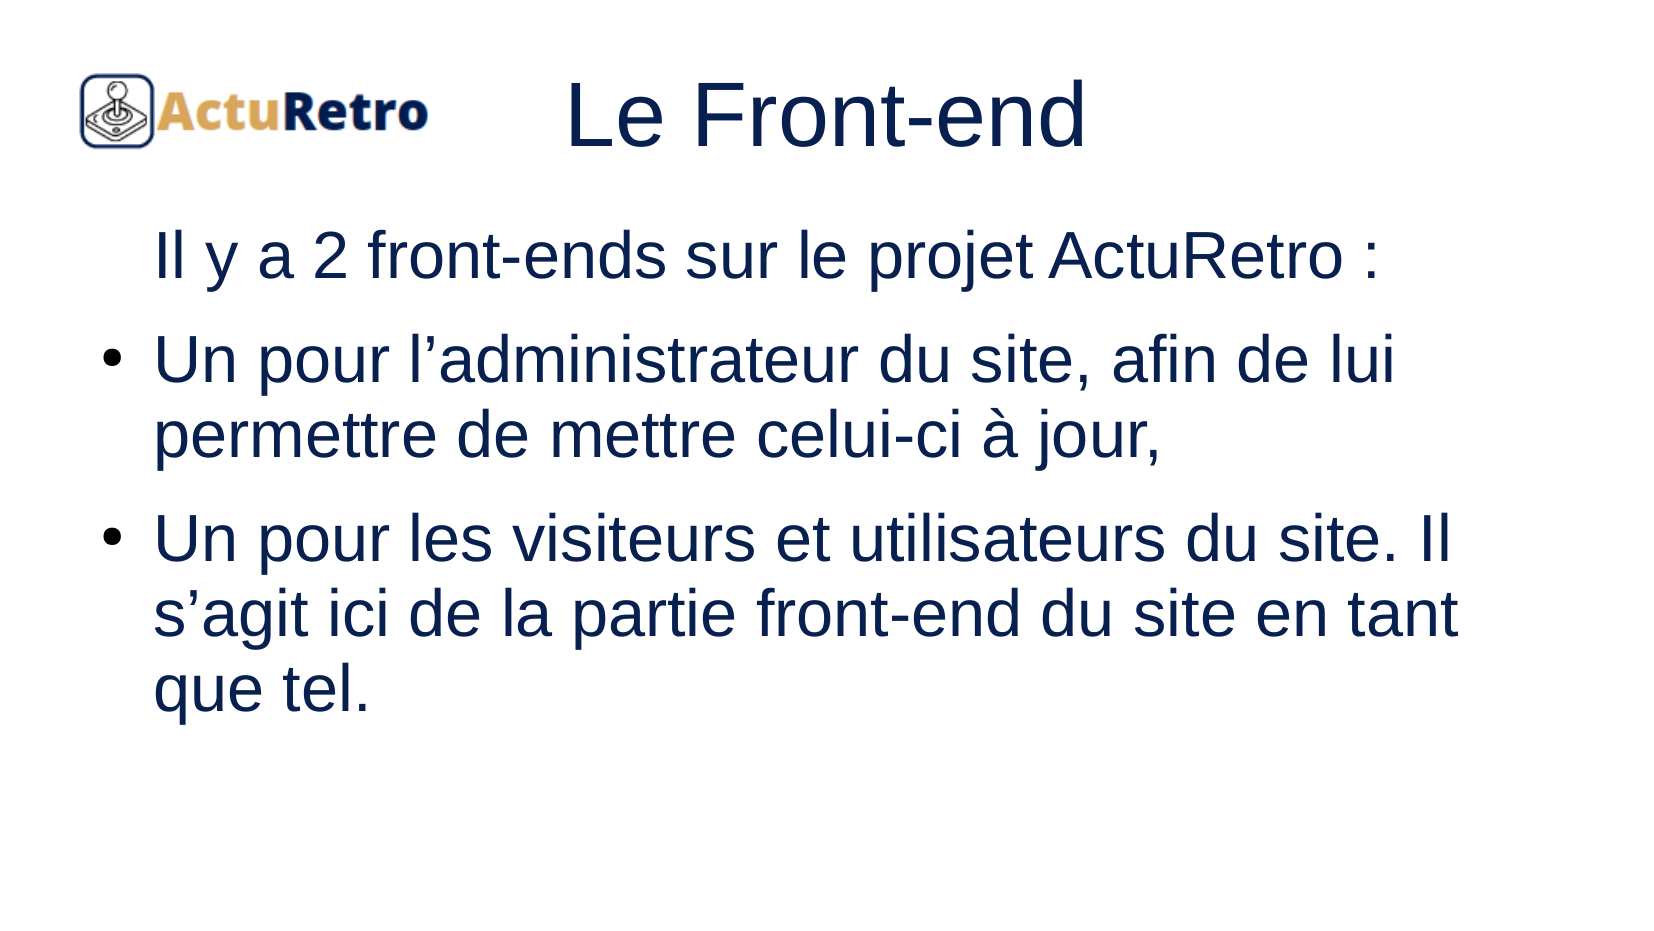

# Le Front-end
Il y a 2 front-ends sur le projet ActuRetro :
Un pour l’administrateur du site, afin de lui permettre de mettre celui-ci à jour,
Un pour les visiteurs et utilisateurs du site. Il s’agit ici de la partie front-end du site en tant que tel.